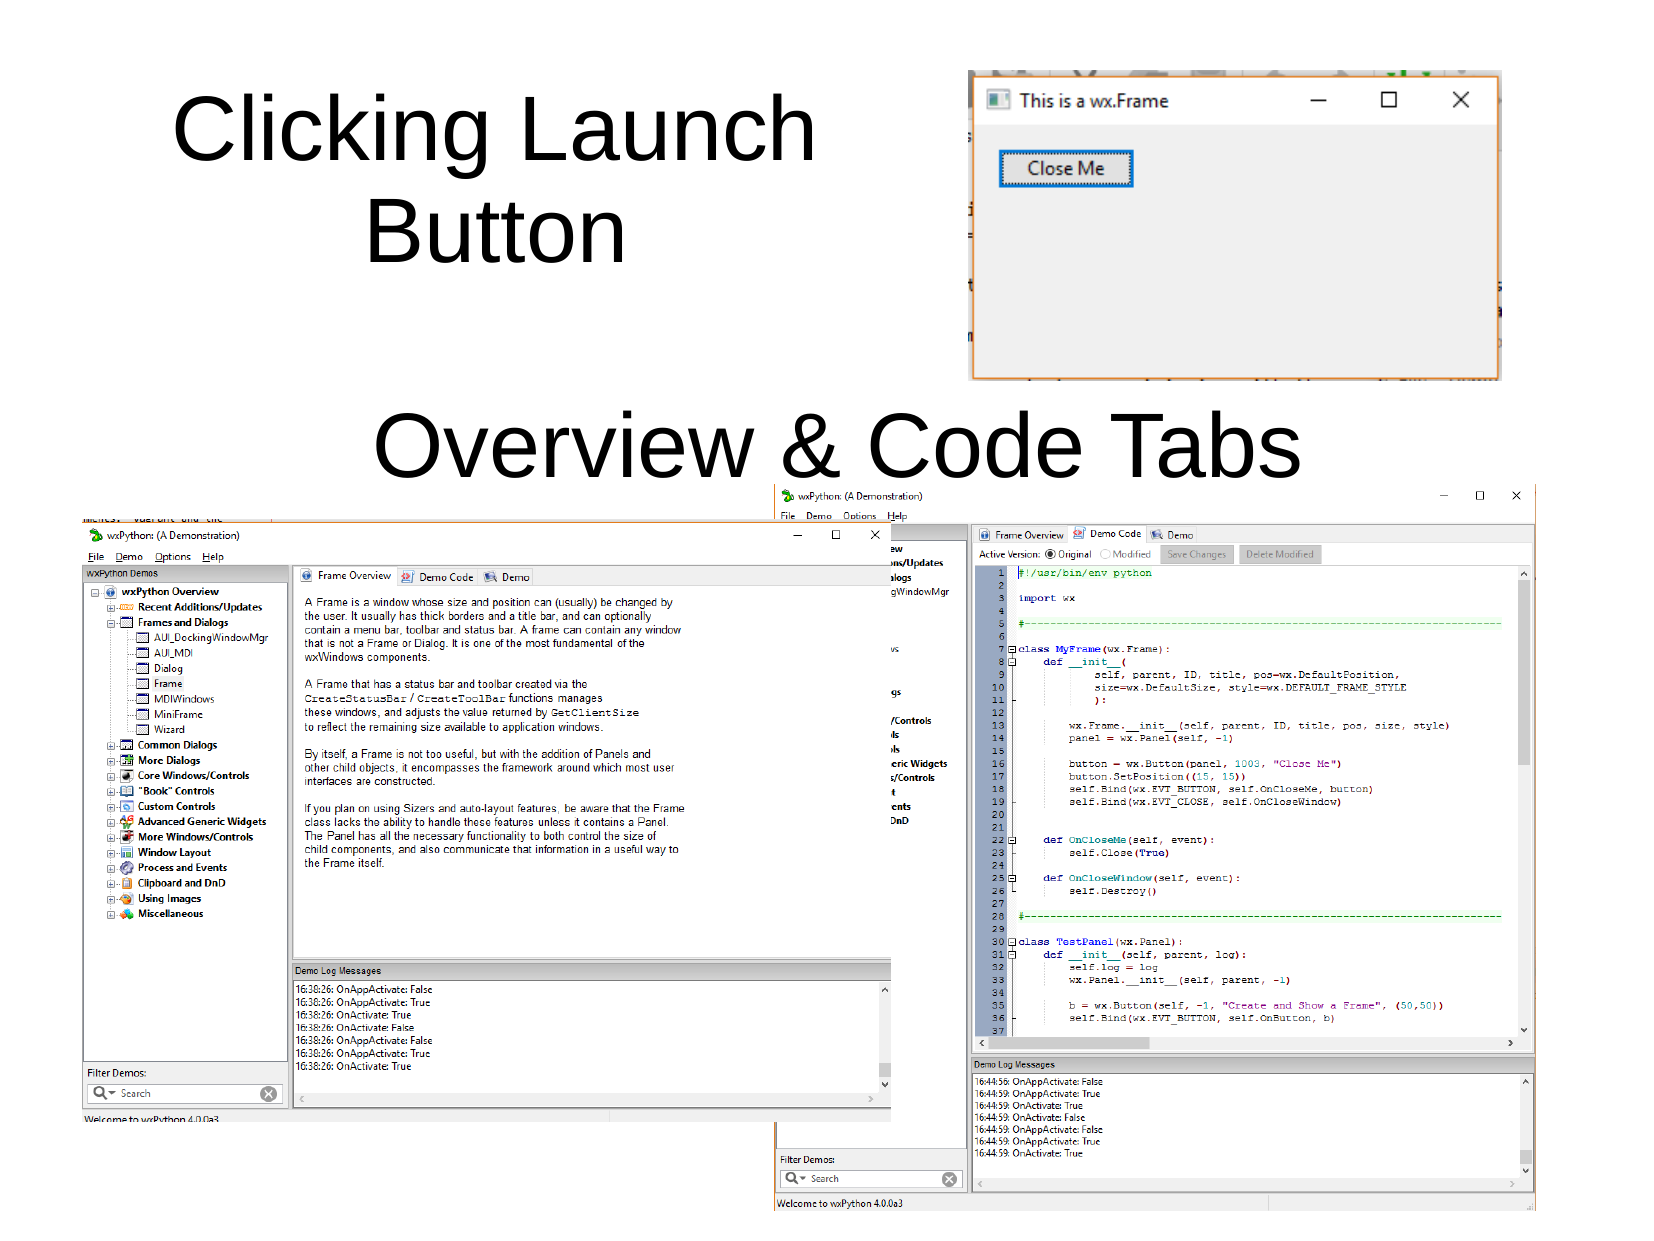

# Clicking Launch Button
Overview & Code Tabs